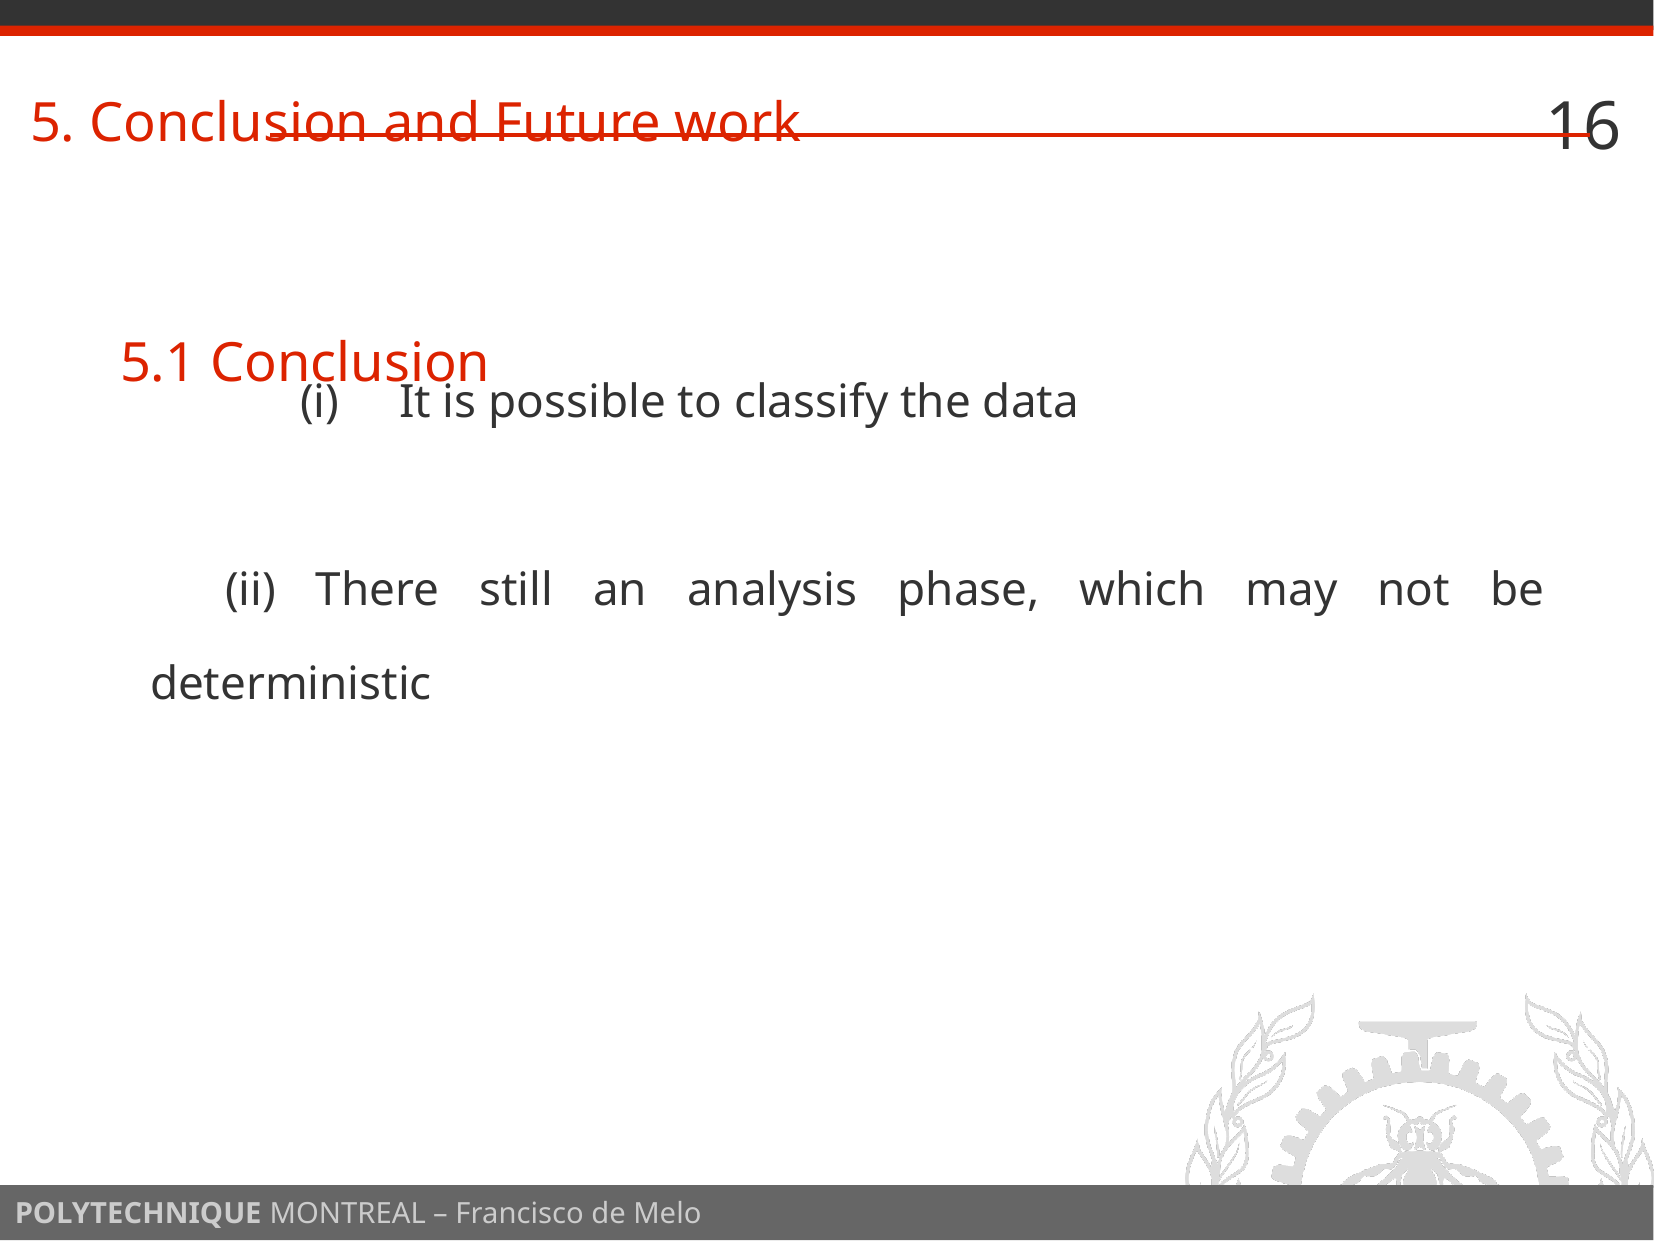

16
5. Conclusion and Future work
		(i) It is possible to classify the data
	(ii) There still an analysis phase, which may not be deterministic
 	5.1 Conclusion
POLYTECHNIQUE MONTREAL – Francisco de Melo